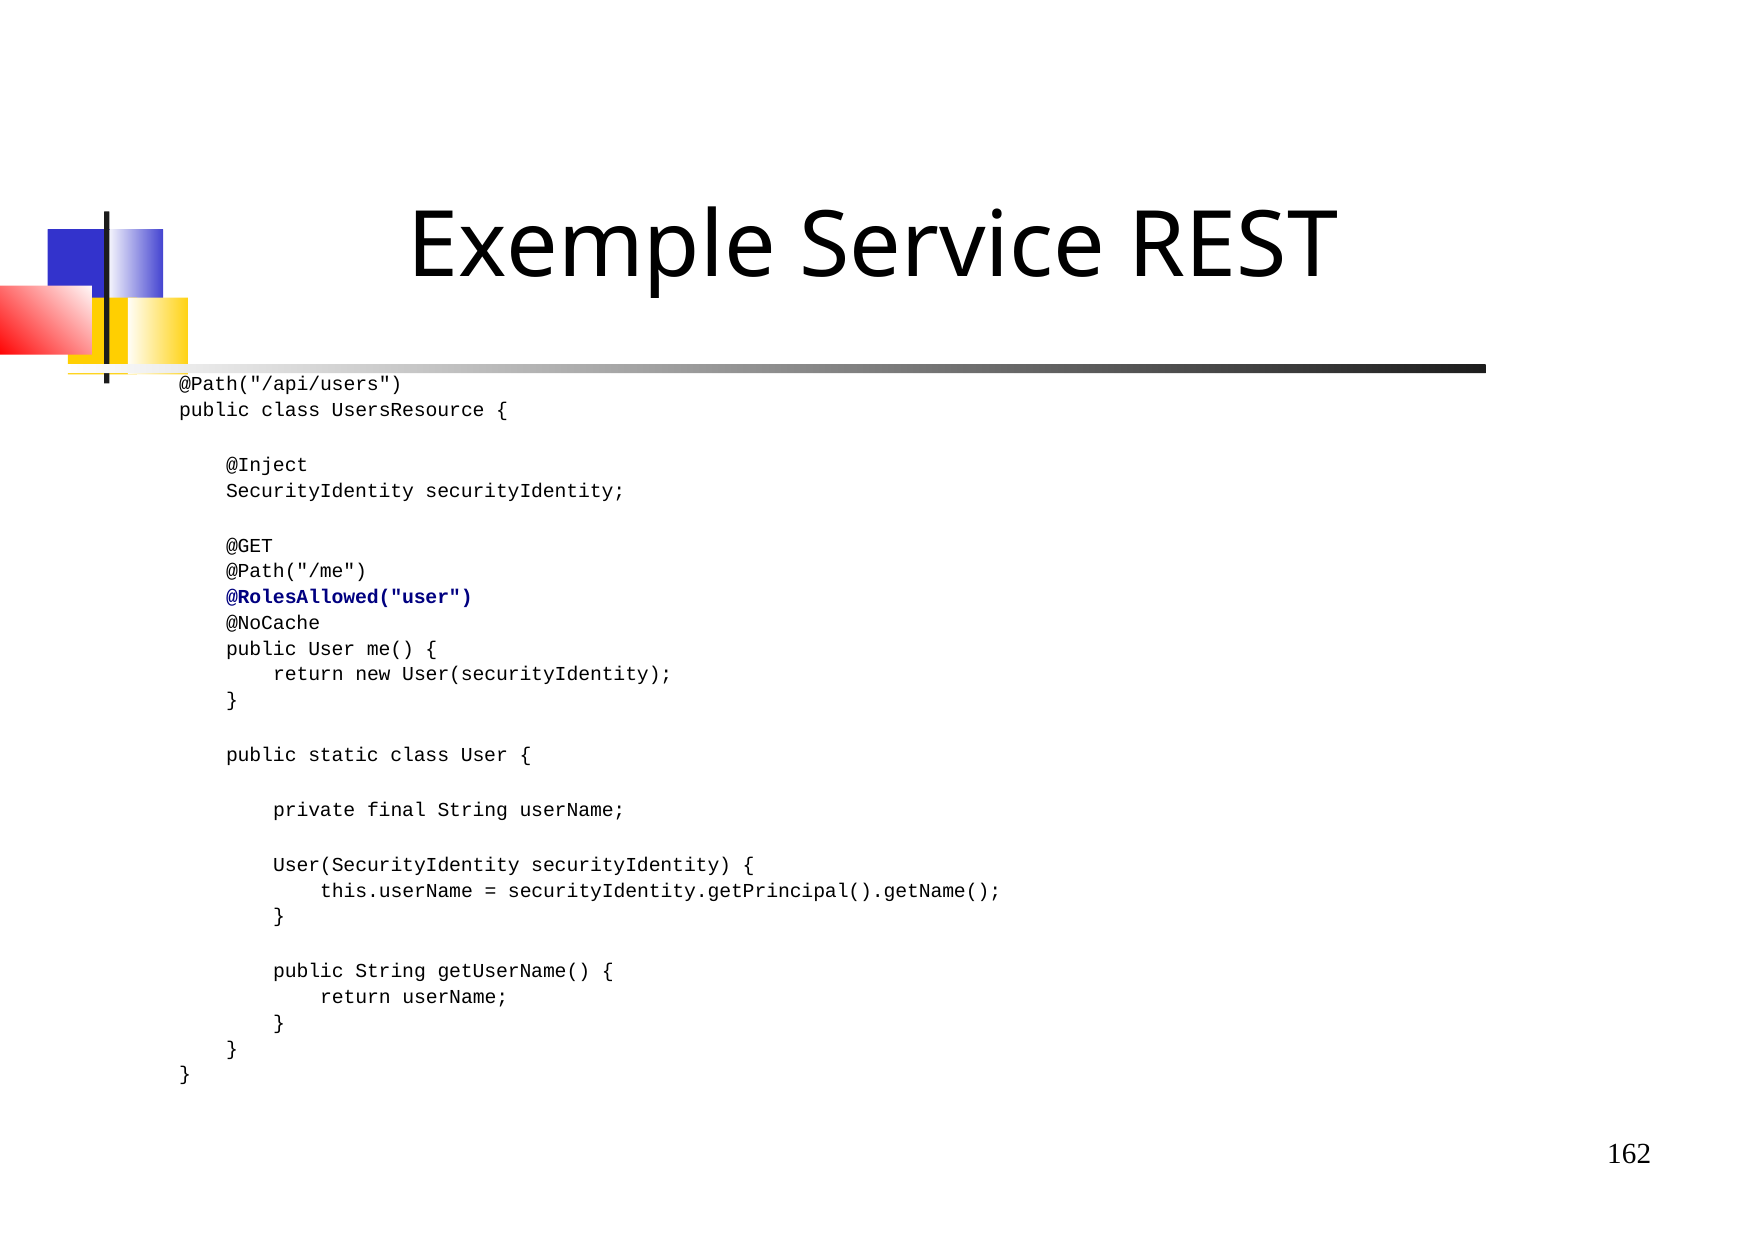

# Exemple Service REST
@Path("/api/users")
public class UsersResource {
 @Inject
 SecurityIdentity securityIdentity;
 @GET
 @Path("/me")
 @RolesAllowed("user")
 @NoCache
 public User me() {
 return new User(securityIdentity);
 }
 public static class User {
 private final String userName;
 User(SecurityIdentity securityIdentity) {
 this.userName = securityIdentity.getPrincipal().getName();
 }
 public String getUserName() {
 return userName;
 }
 }
}